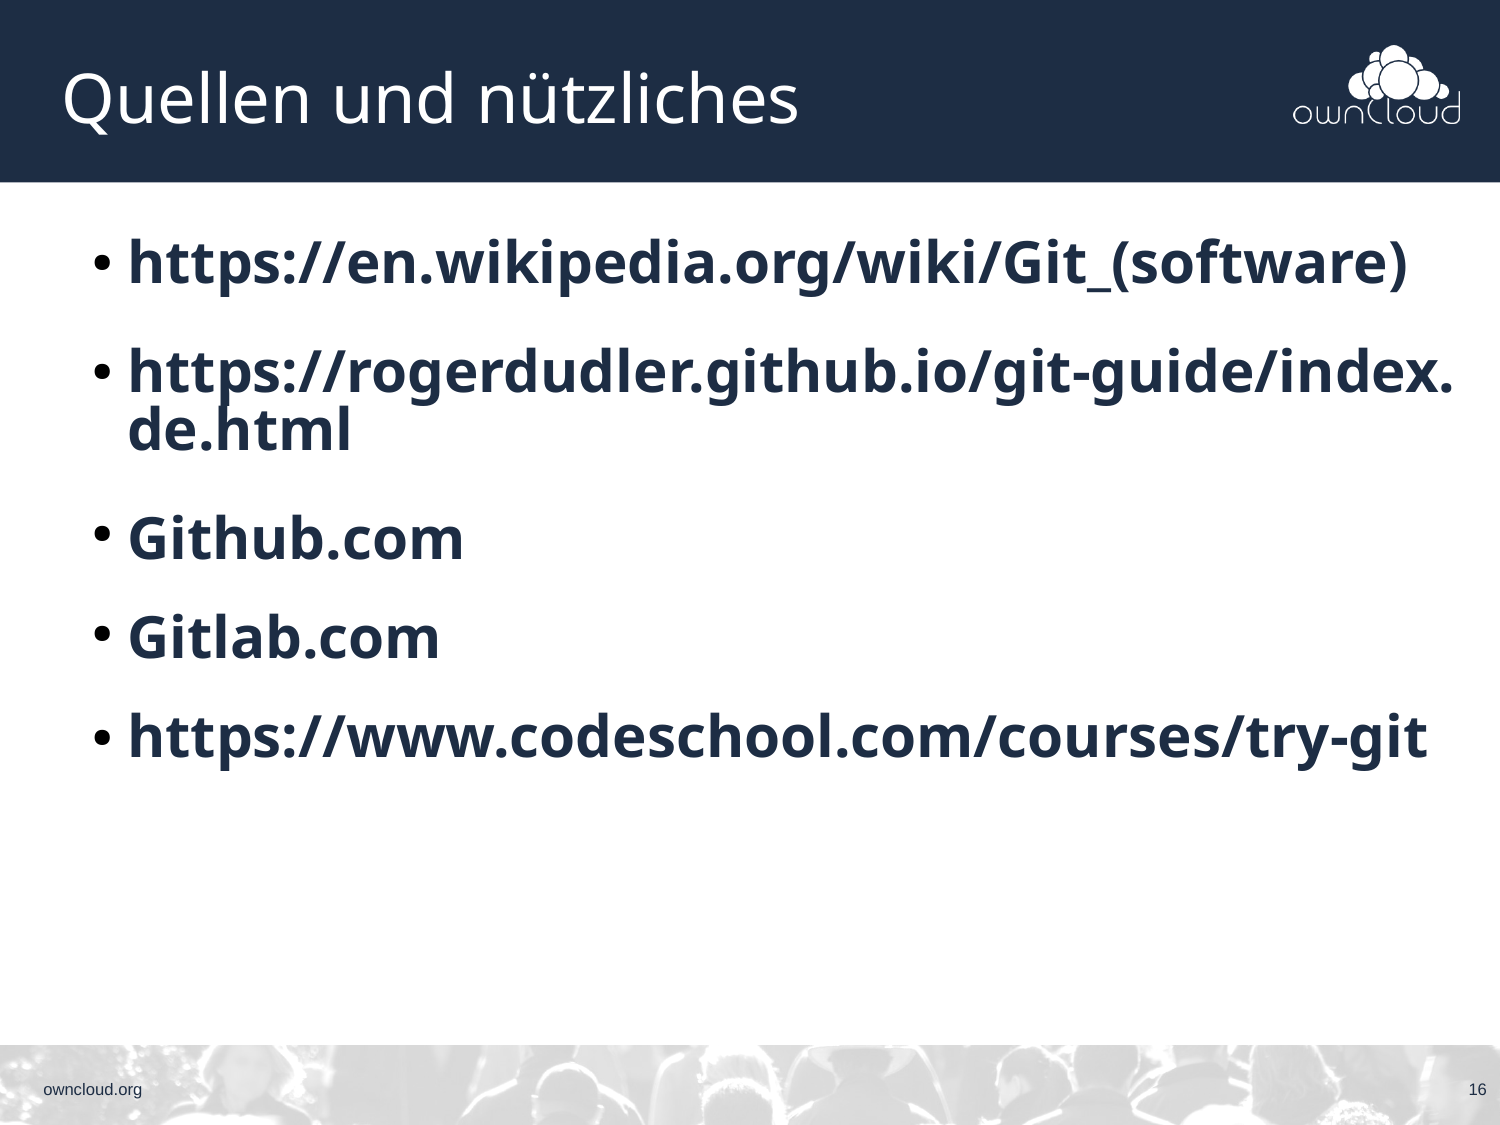

# Quellen und nützliches
https://en.wikipedia.org/wiki/Git_(software)
https://rogerdudler.github.io/git-guide/index.de.html
Github.com
Gitlab.com
https://www.codeschool.com/courses/try-git